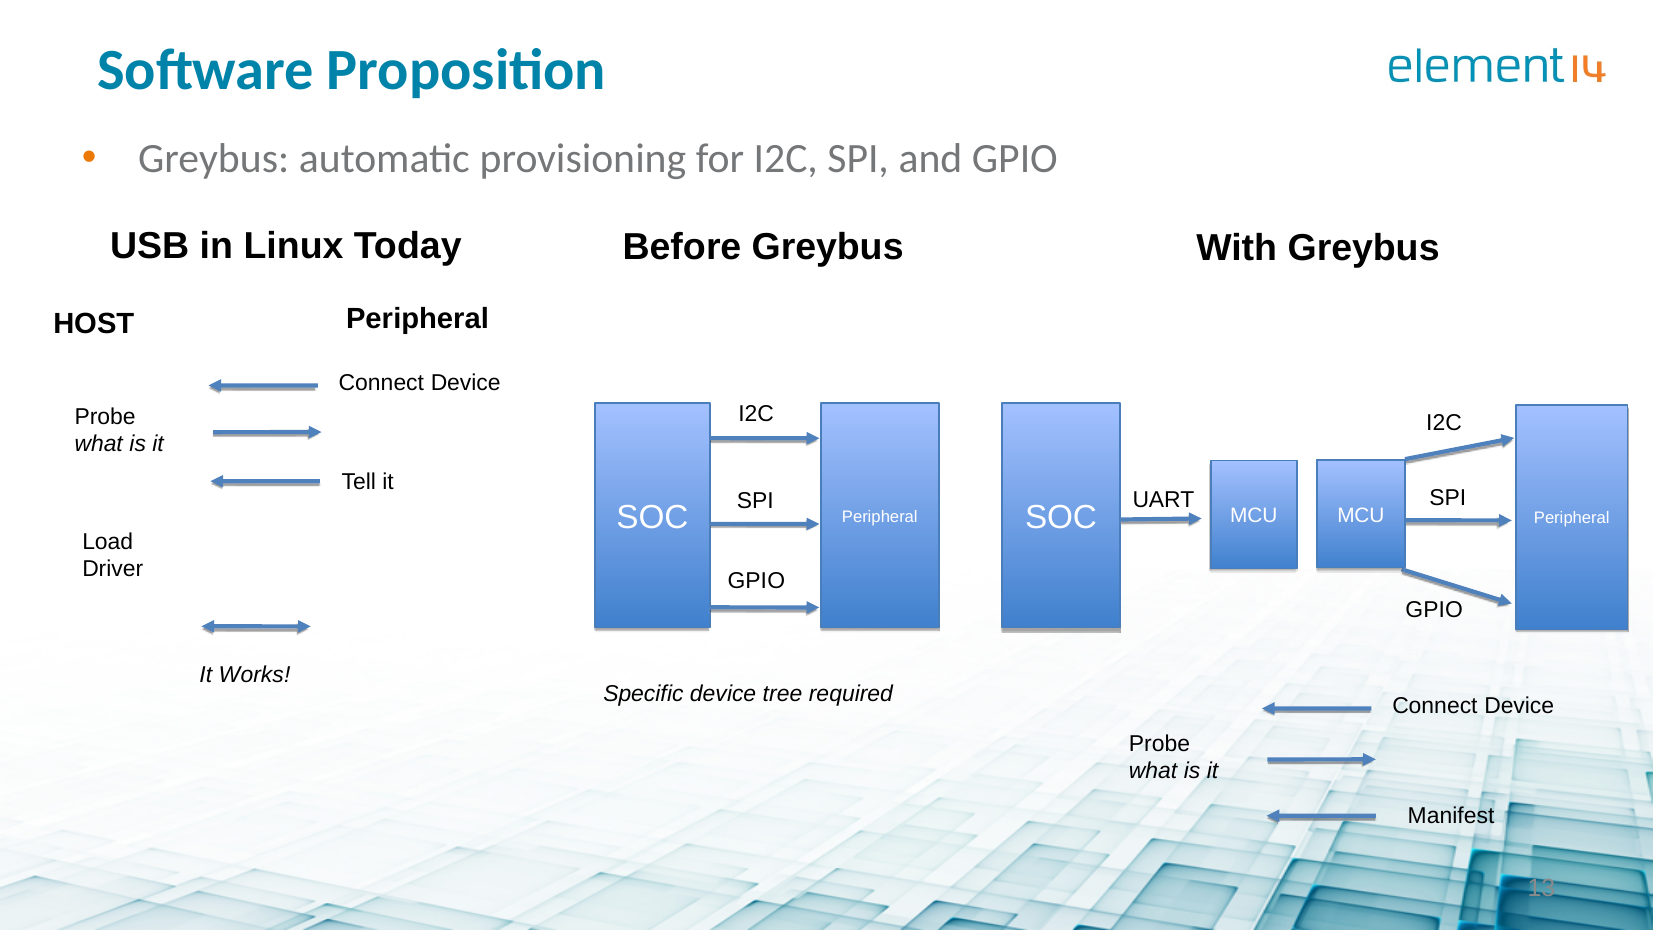

Software Proposition
Greybus: automatic provisioning for I2C, SPI, and GPIO
USB in Linux Today
Before Greybus
With Greybus
Peripheral
HOST
Connect Device
I2C
Probe
what is it
I2C
SOC
SOC
Peripheral
Peripheral
Tell it
MCU
MCU
SPI
UART
SPI
Load
Driver
GPIO
GPIO
It Works!
Specific device tree required
Connect Device
Probe
what is it
Manifest